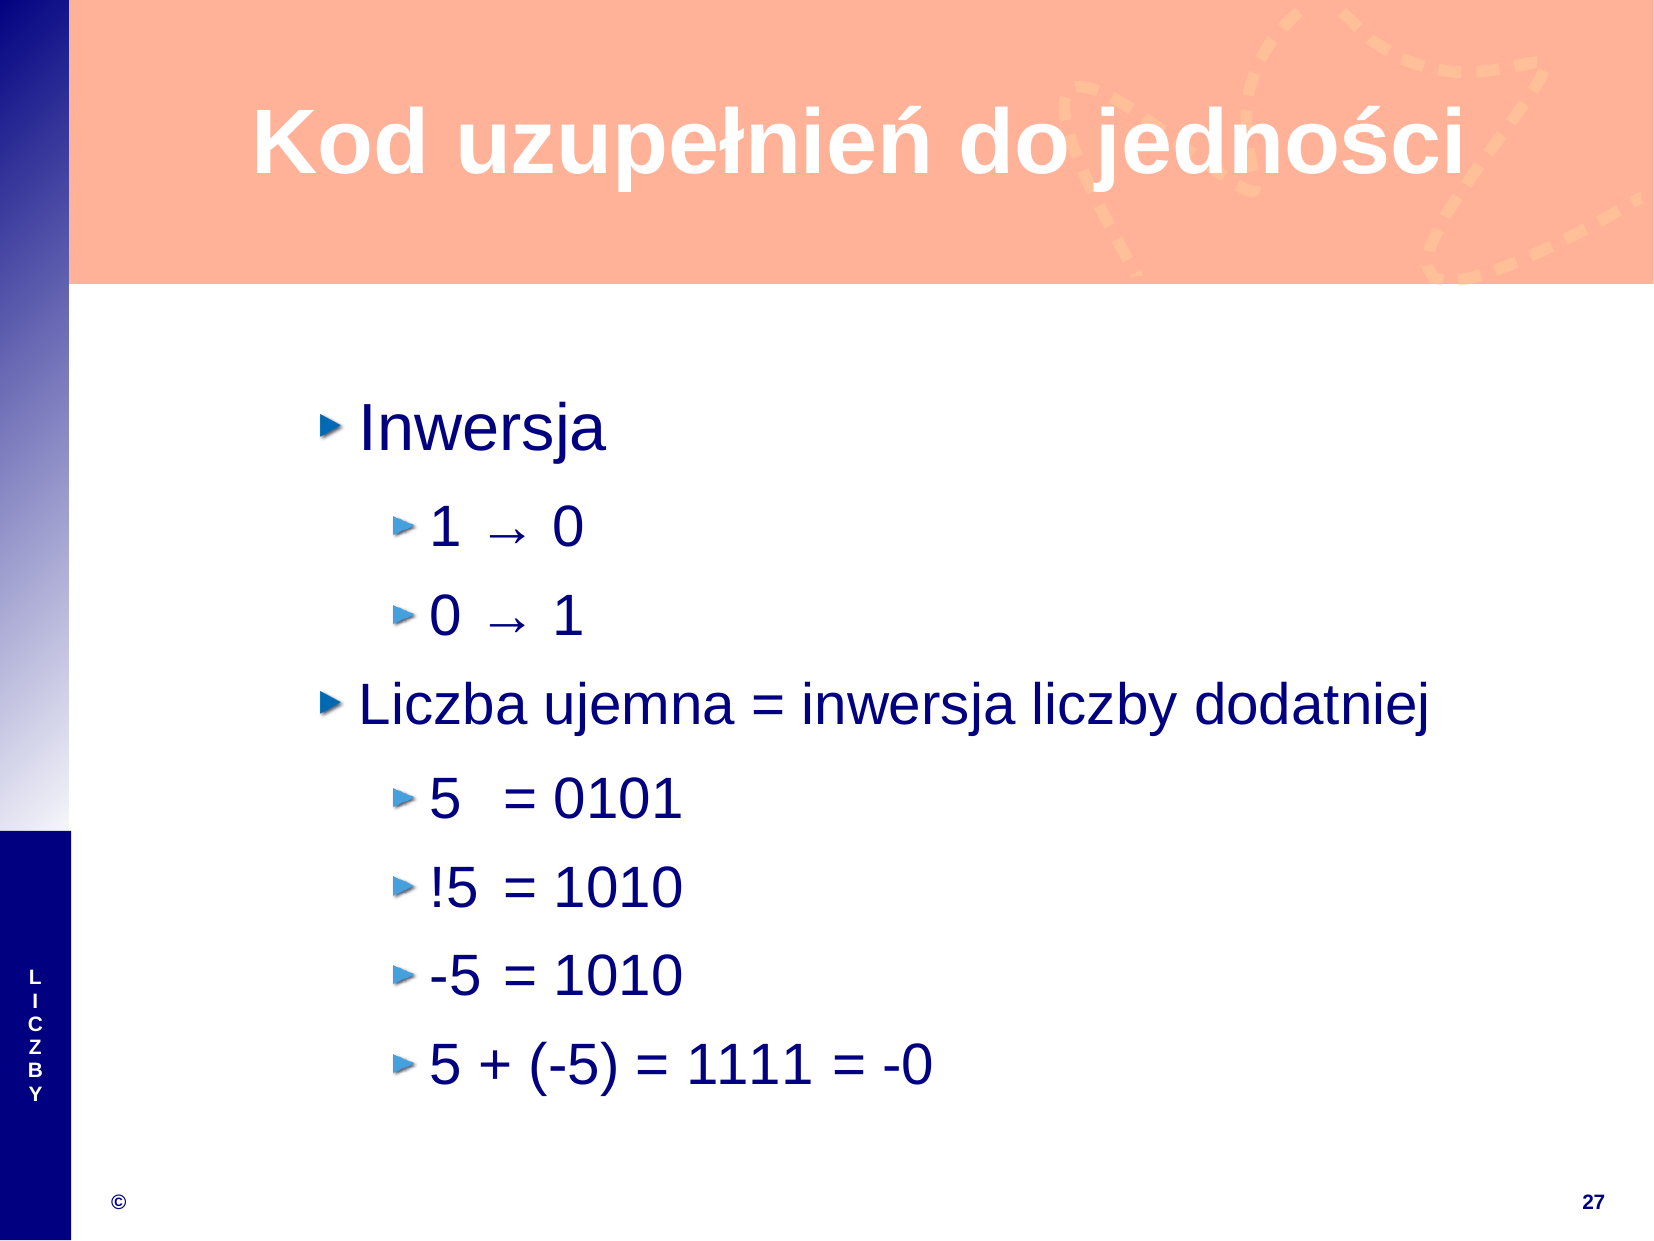

# Kod uzupełnień do jedności
Inwersja
1 → 0
0 → 1
Liczba ujemna = inwersja liczby dodatniej
5 	= 0101
!5	= 1010
-5 	= 1010
5 + (-5) = 1111 = -0
L
I
C
Z
B
Y